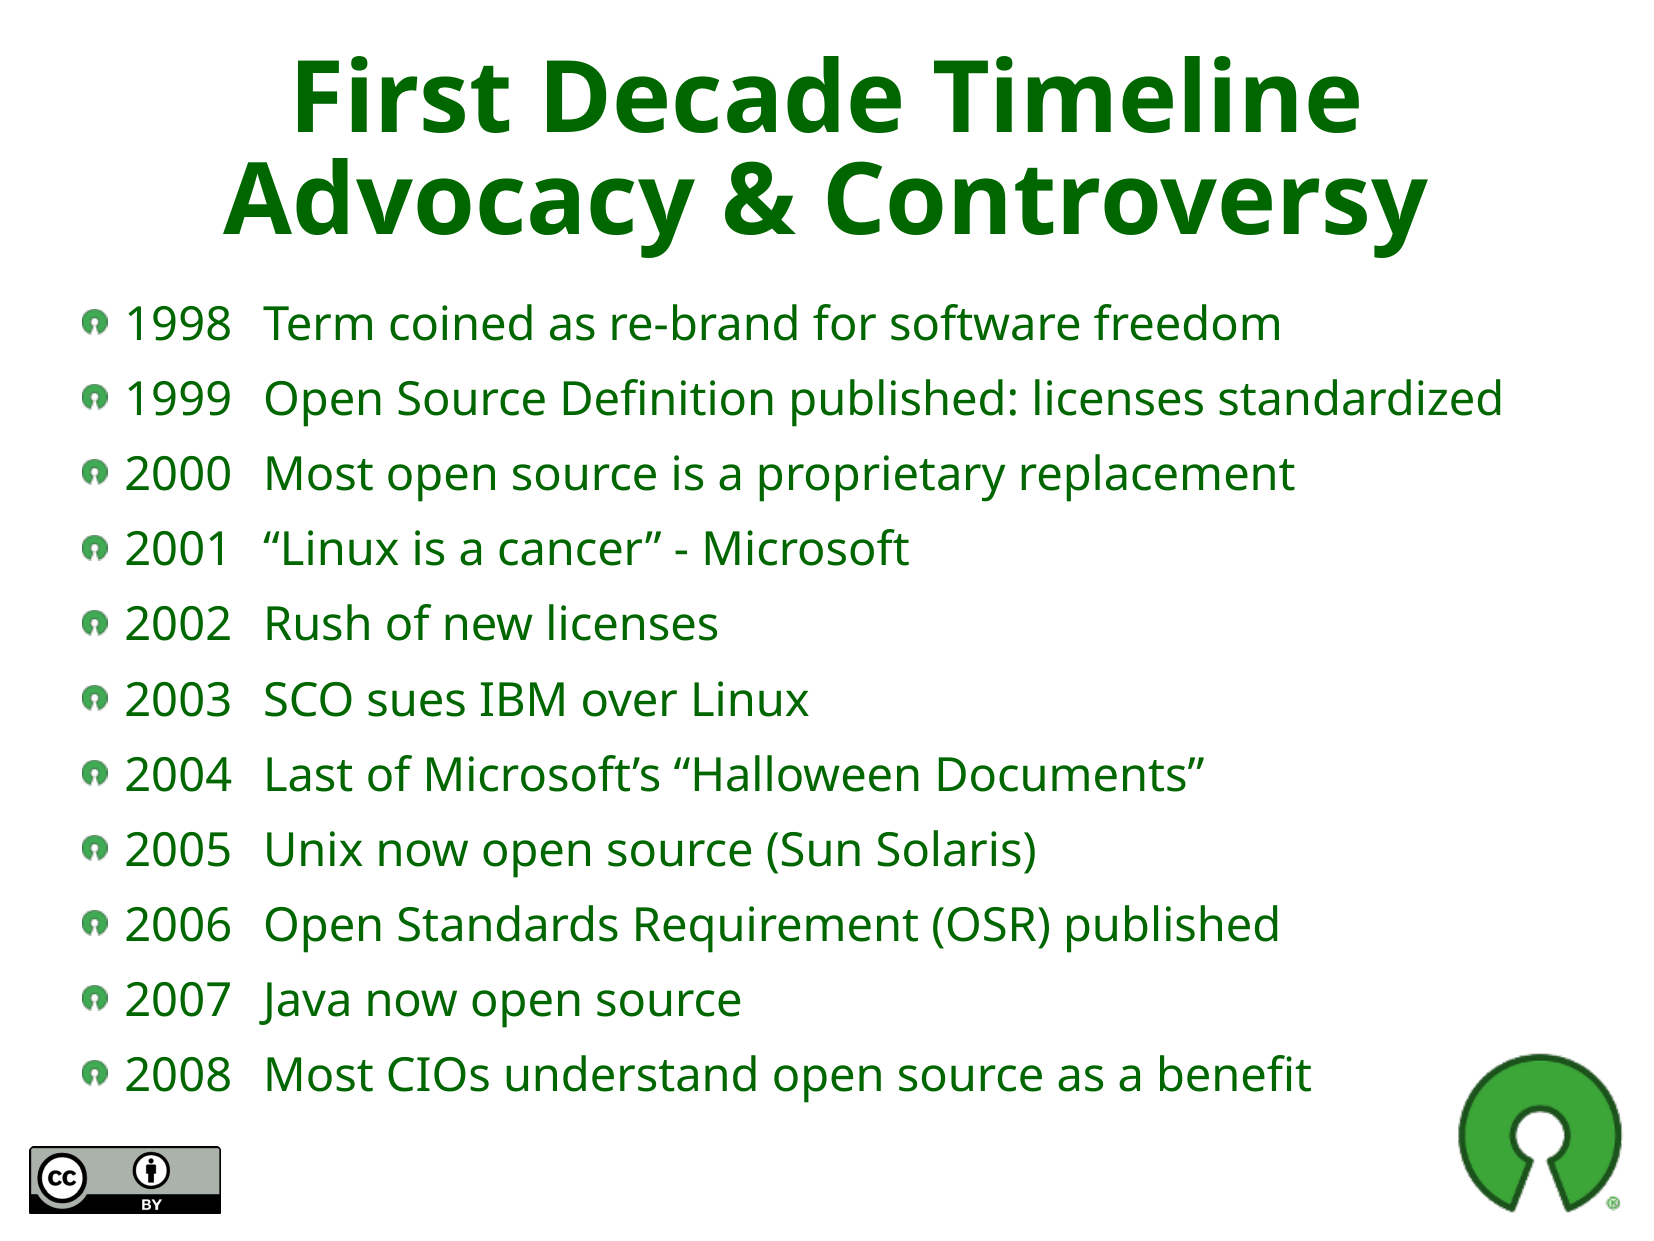

# First Decade Timeline Advocacy & Controversy
1998	Term coined as re-brand for software freedom
1999	Open Source Definition published: licenses standardized
2000	Most open source is a proprietary replacement
2001	“Linux is a cancer” - Microsoft
2002	Rush of new licenses
2003	SCO sues IBM over Linux
2004	Last of Microsoft’s “Halloween Documents”
2005	Unix now open source (Sun Solaris)
2006	Open Standards Requirement (OSR) published
2007	Java now open source
2008	Most CIOs understand open source as a benefit